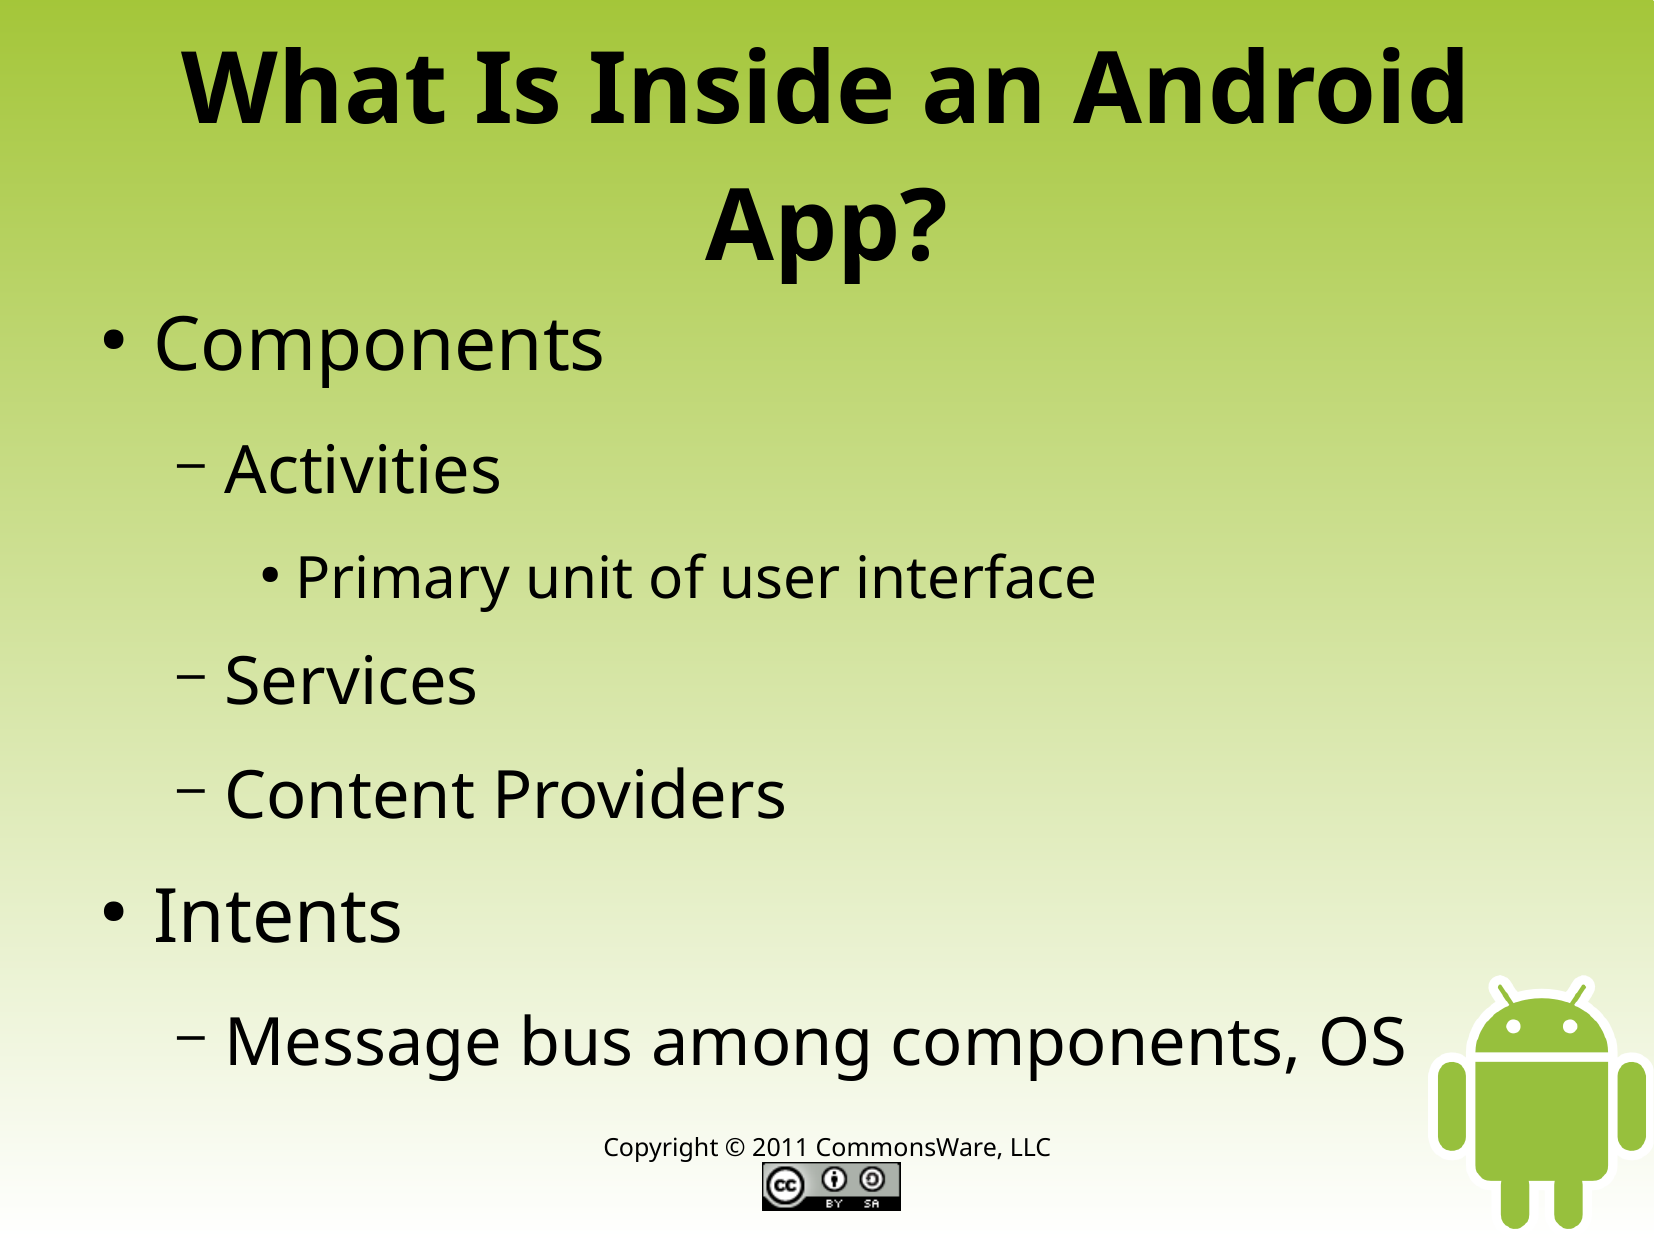

# What Is Inside an Android App?
Components
Activities
Primary unit of user interface
Services
Content Providers
Intents
Message bus among components, OS